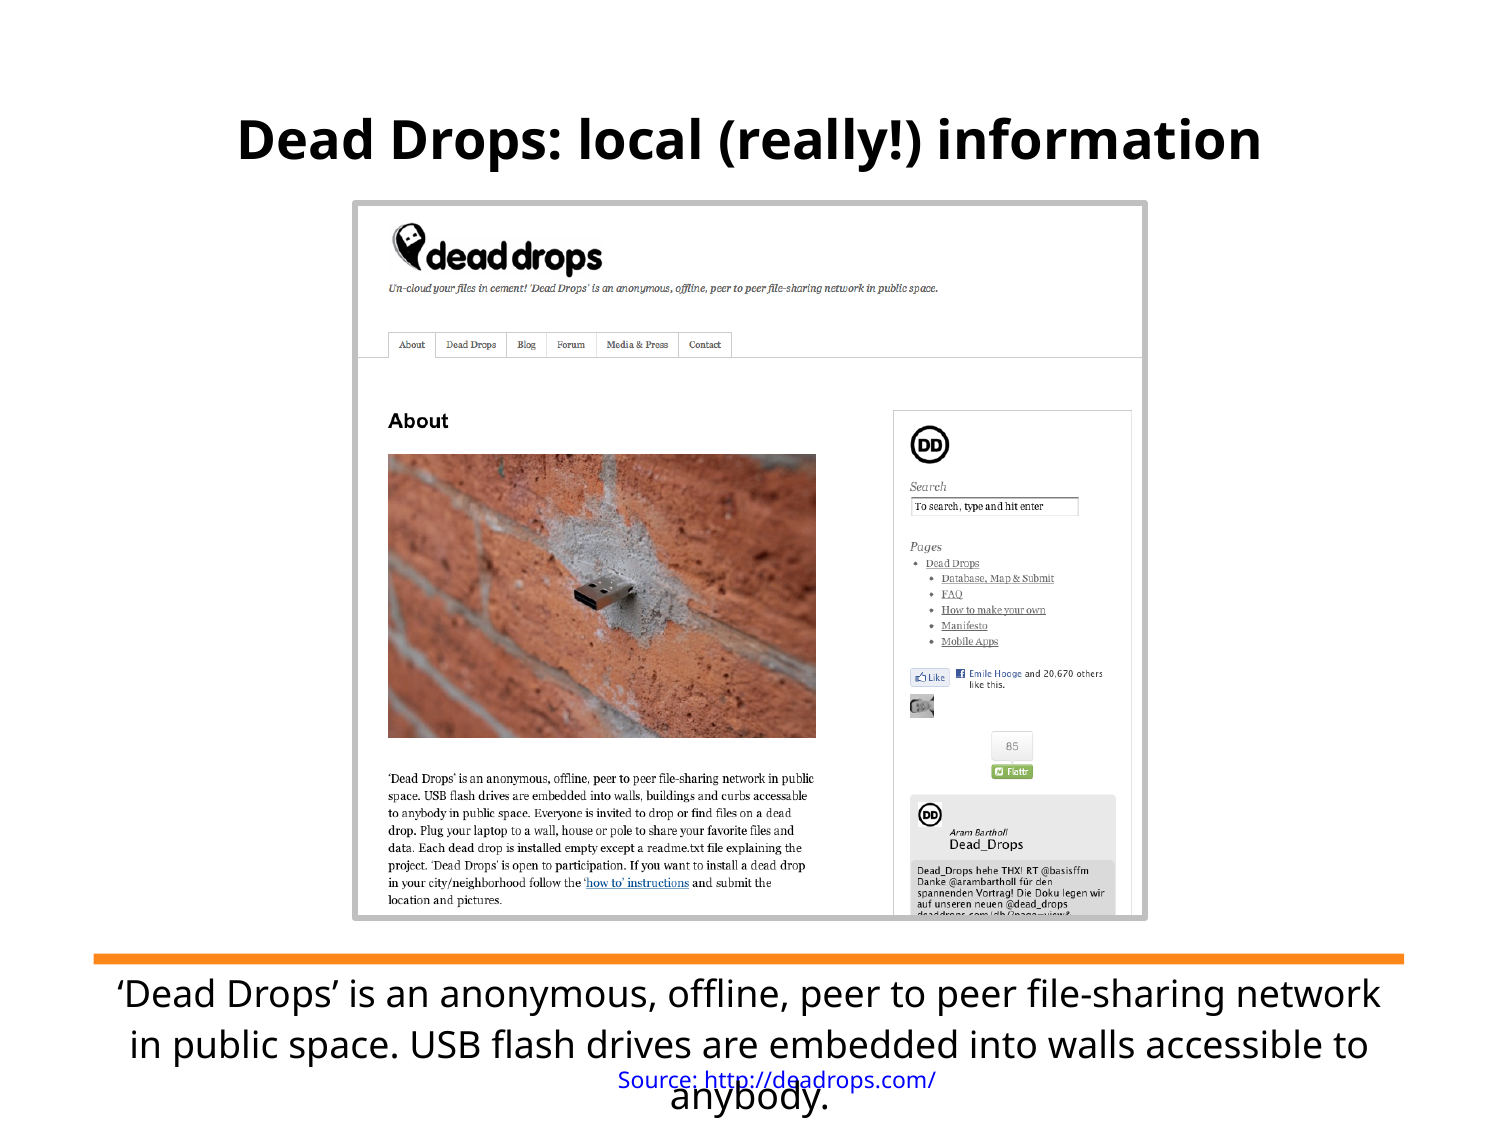

# Dead Drops: local (really!) information
‘Dead Drops’ is an anonymous, offline, peer to peer file-sharing network in public space. USB flash drives are embedded into walls accessible to anybody.
Source: http://deadrops.com/